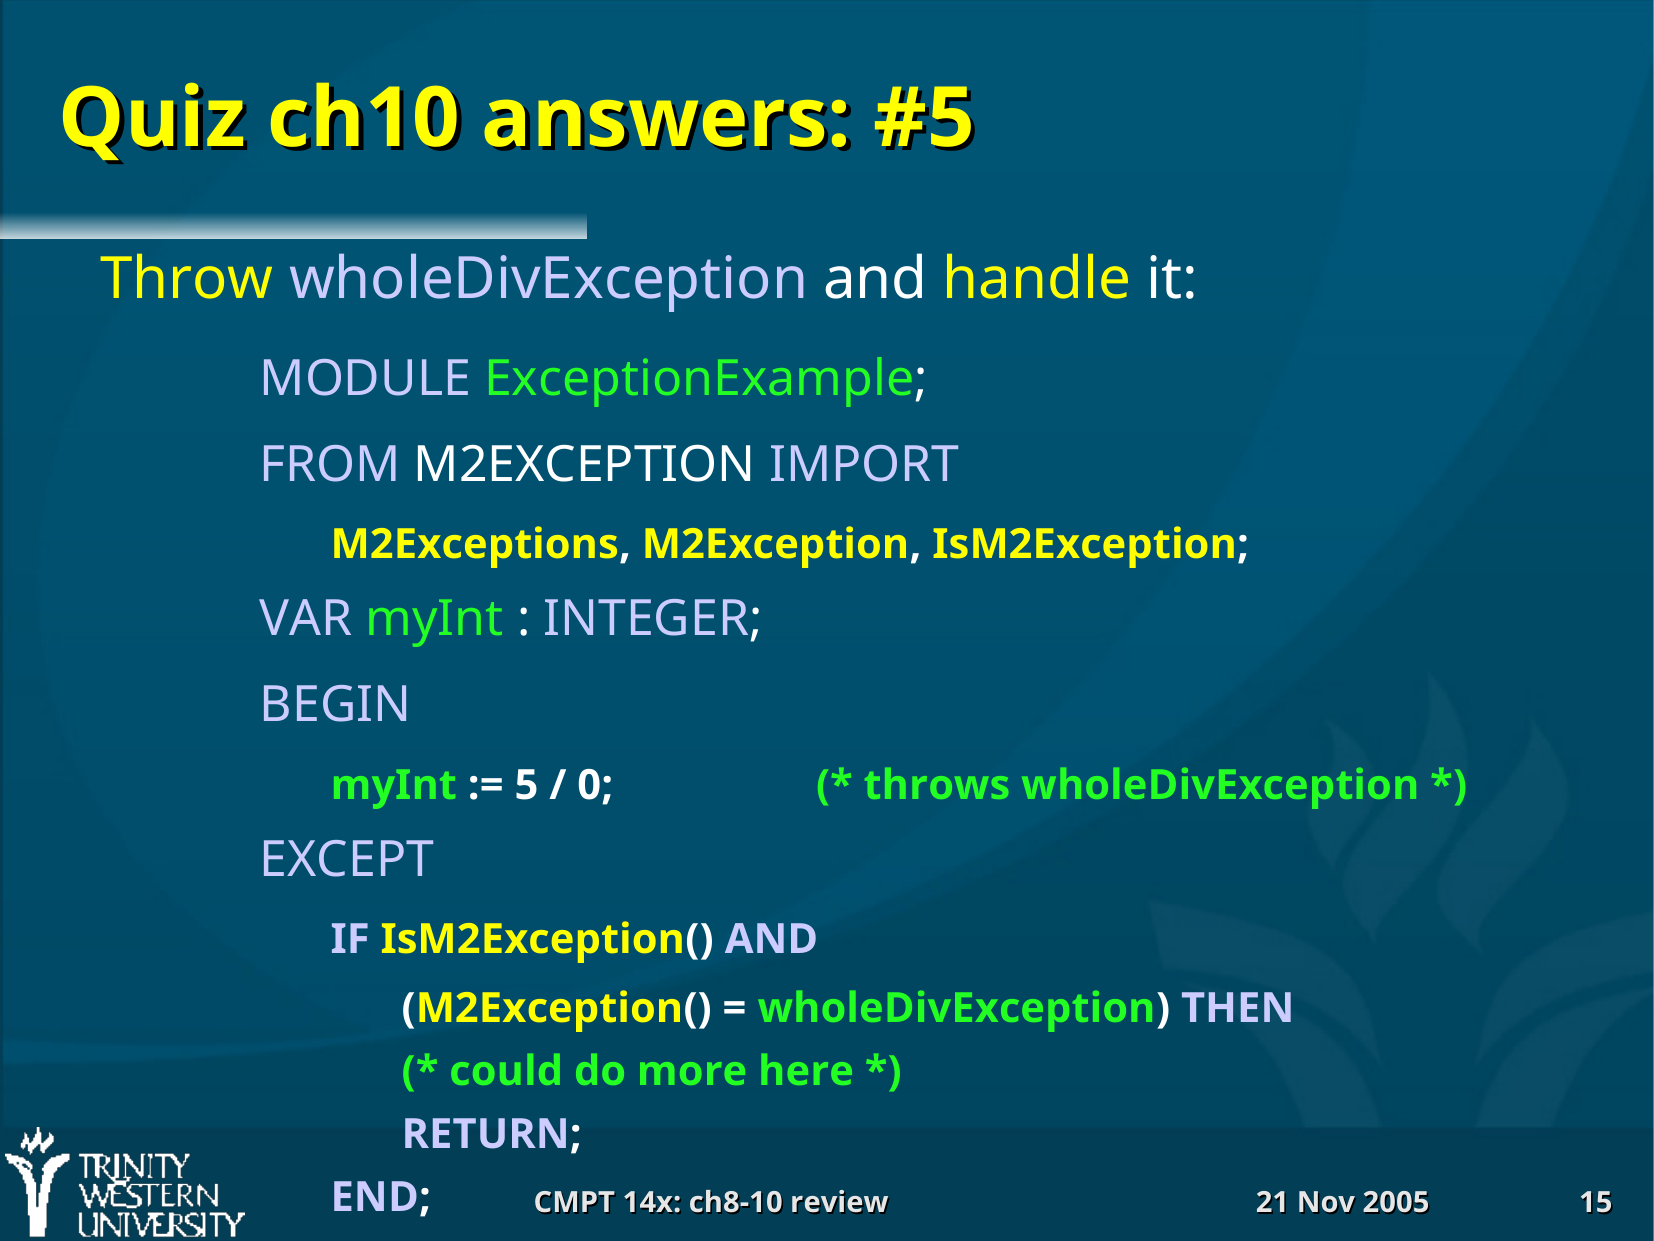

# Quiz ch10 answers: #5
Throw wholeDivException and handle it:
MODULE ExceptionExample;
FROM M2EXCEPTION IMPORT
M2Exceptions, M2Exception, IsM2Exception;
VAR myInt : INTEGER;
BEGIN
myInt := 5 / 0;			(* throws wholeDivException *)
EXCEPT
IF IsM2Exception() AND
(M2Exception() = wholeDivException) THEN
(* could do more here *)
RETURN;
END;
END ExceptionExample;
CMPT 14x: ch8-10 review
21 Nov 2005
15